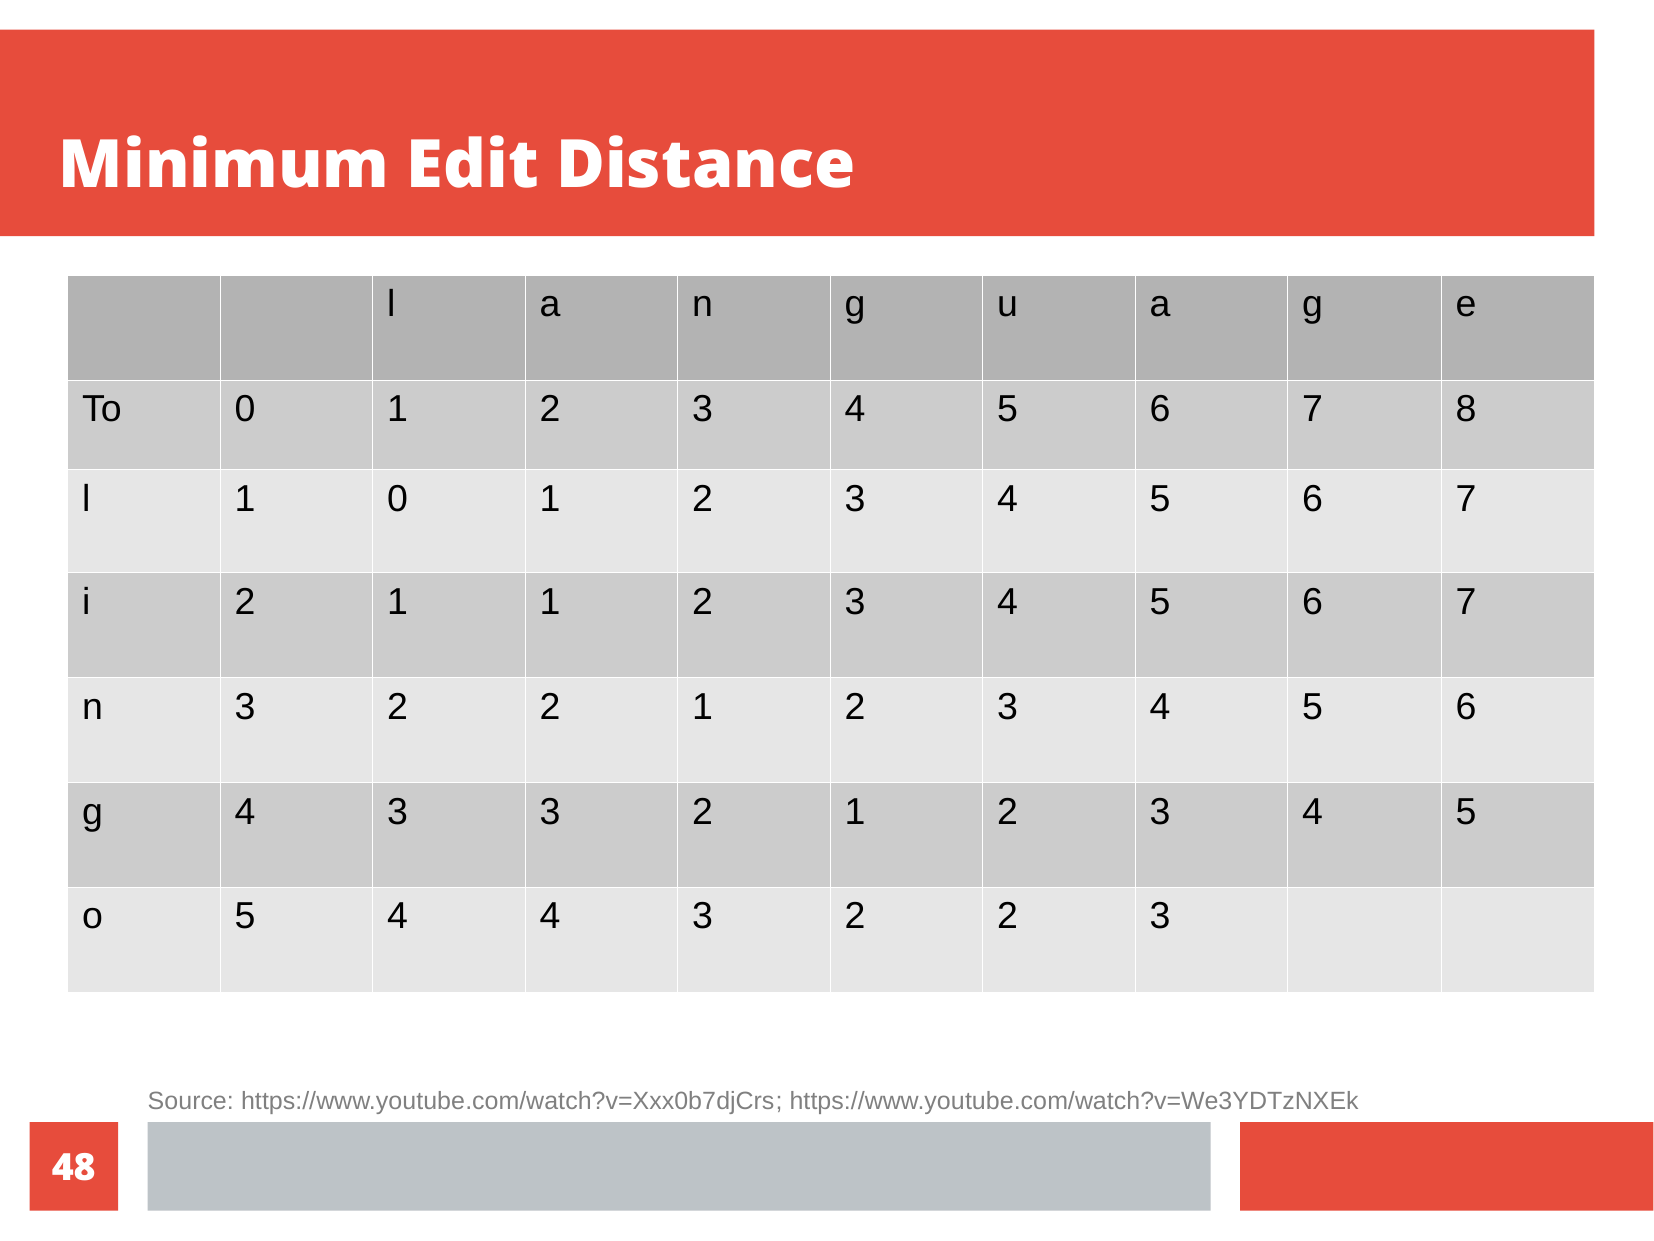

Minimum Edit Distance
| | | l | a | n | g | u | a | g | e |
| --- | --- | --- | --- | --- | --- | --- | --- | --- | --- |
| To | 0 | 1 | 2 | 3 | 4 | 5 | 6 | 7 | 8 |
| l | 1 | 0 | 1 | 2 | 3 | 4 | 5 | 6 | 7 |
| i | 2 | 1 | 1 | 2 | 3 | 4 | 5 | 6 | 7 |
| n | 3 | 2 | 2 | 1 | 2 | 3 | 4 | 5 | 6 |
| g | 4 | 3 | 3 | 2 | 1 | 2 | 3 | 4 | 5 |
| o | 5 | 4 | 4 | 3 | 2 | 2 | 3 | | |
# Source: https://www.youtube.com/watch?v=Xxx0b7djCrs; https://www.youtube.com/watch?v=We3YDTzNXEk
48